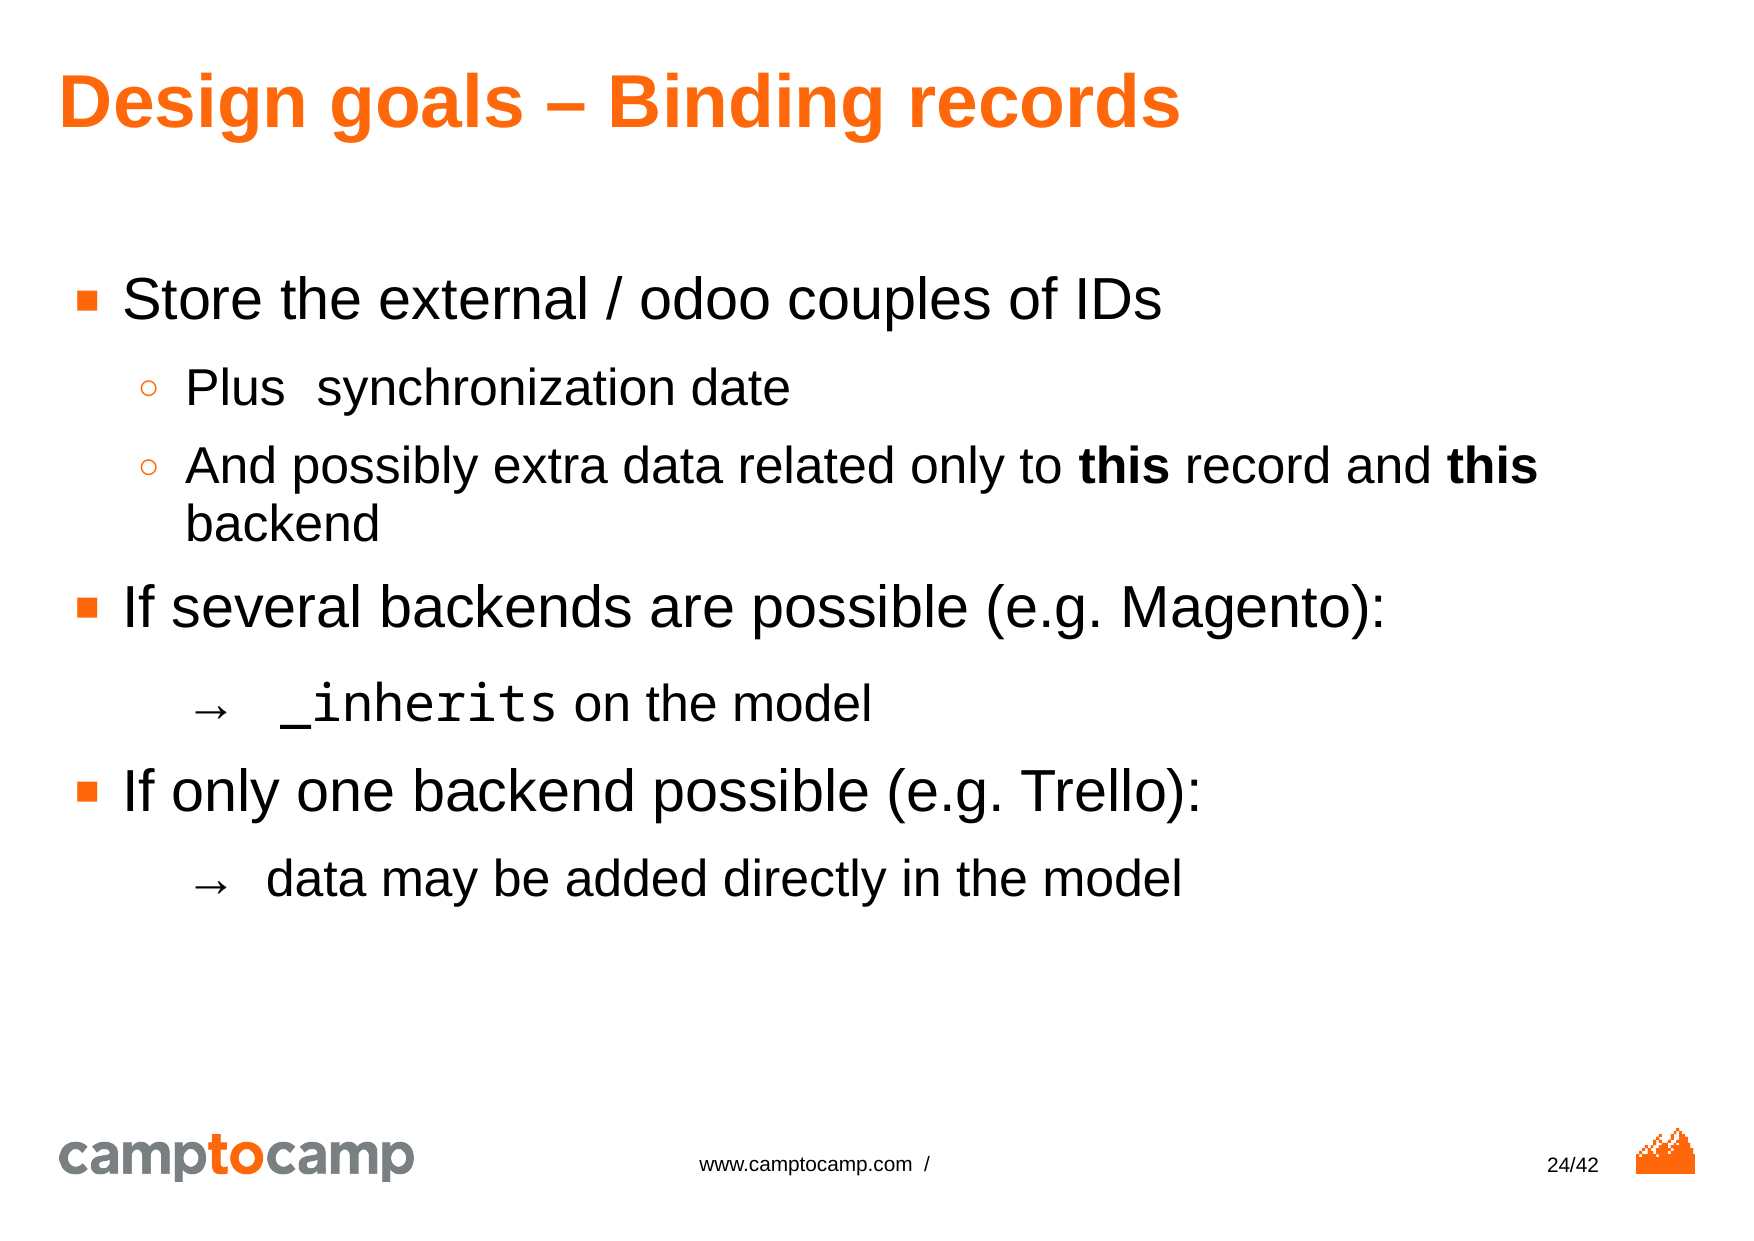

# Design goals – Binding records
Store the external / odoo couples of IDs
Plus	synchronization date
And possibly extra data related only to this record and this backend
If several backends are possible (e.g. Magento):
→ _inherits on the model
If only one backend possible (e.g. Trello):
→ data may be added directly in the model